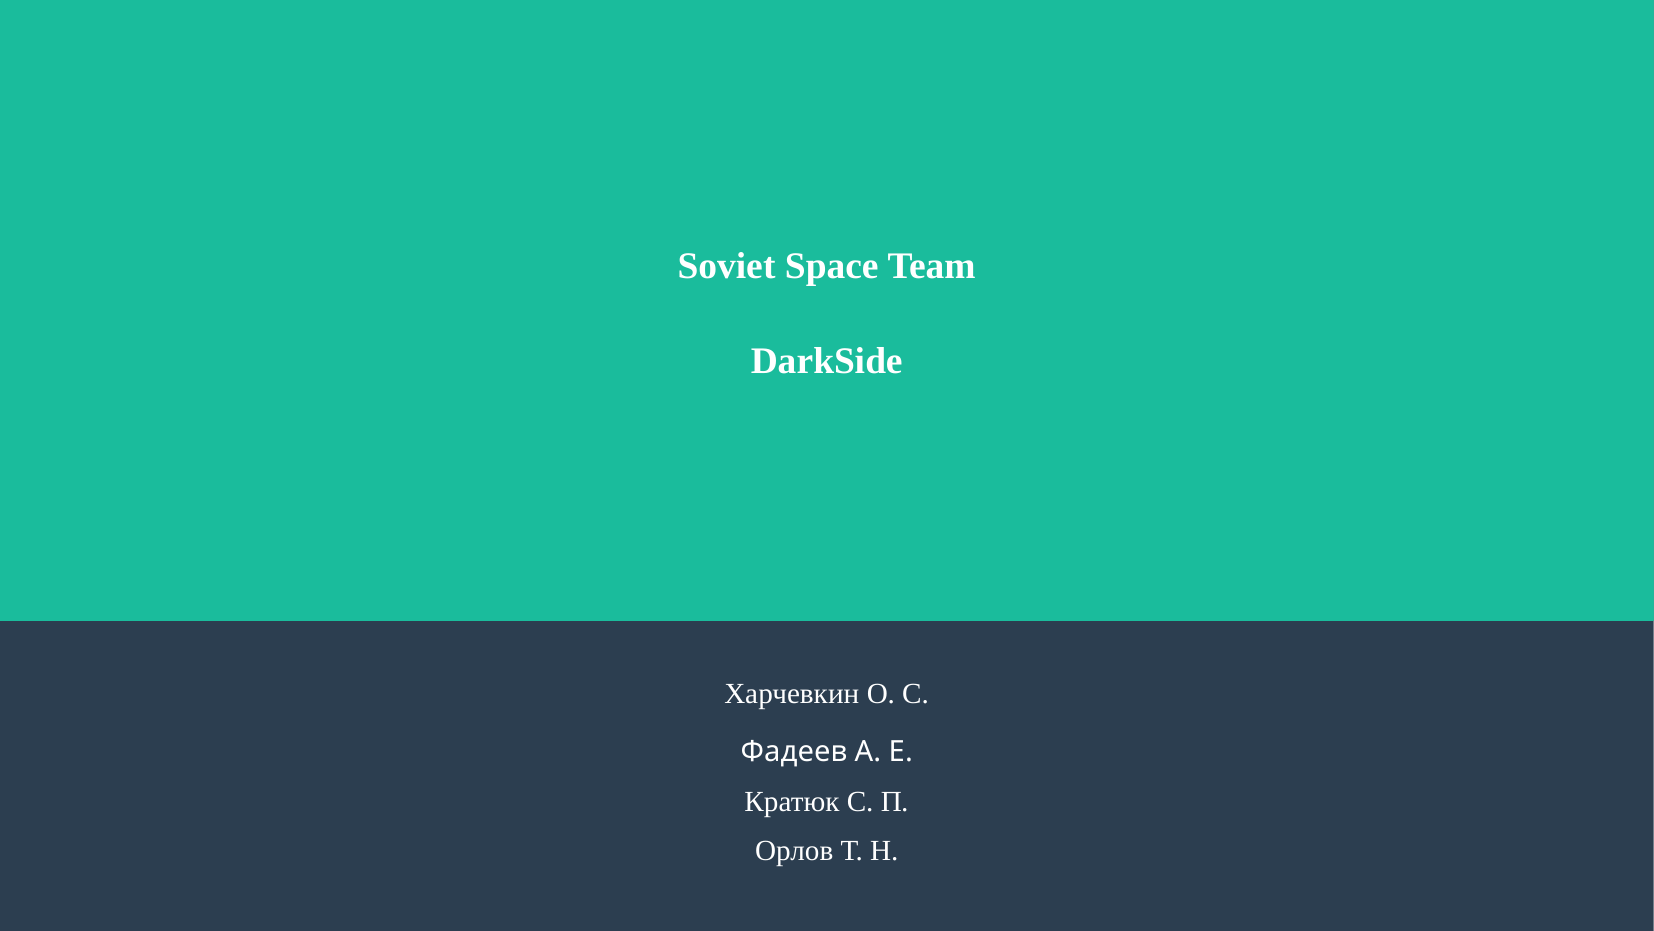

# Soviet Space Team DarkSide
Харчевкин О. С.
Фадеев А. Е.
Кратюк С. П.
Орлов Т. Н.